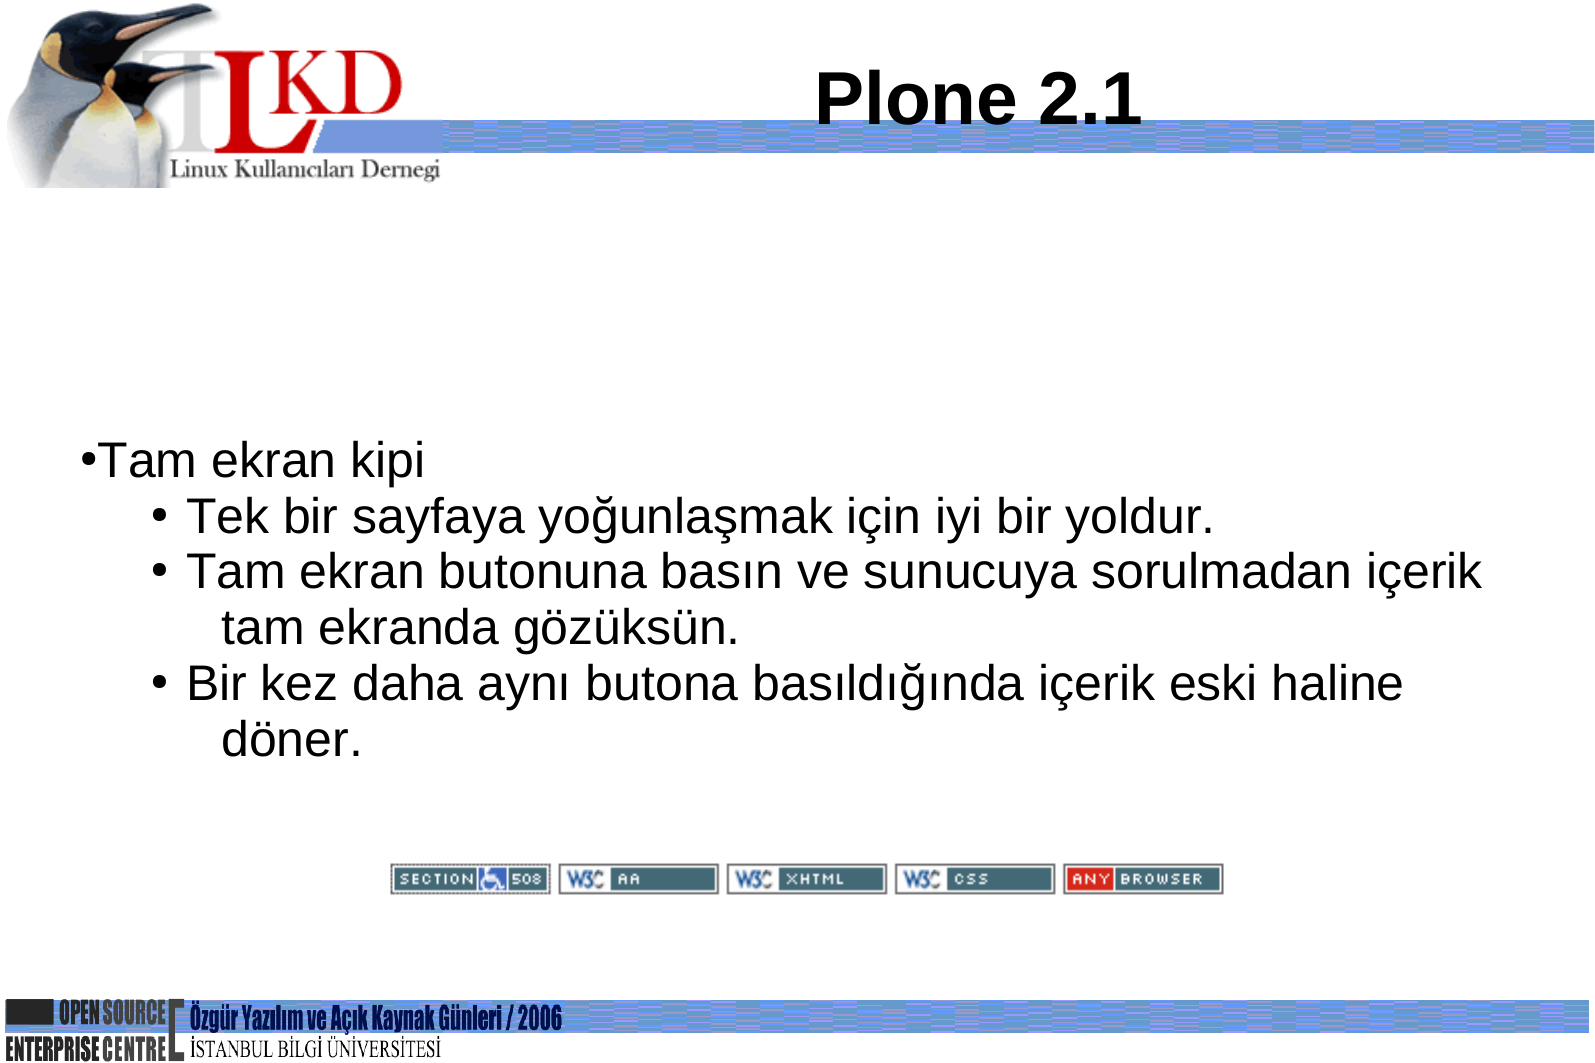

# Plone 2.1
Tam ekran kipi
Tek bir sayfaya yoğunlaşmak için iyi bir yoldur.
Tam ekran butonuna basın ve sunucuya sorulmadan içerik tam ekranda gözüksün.
Bir kez daha aynı butona basıldığında içerik eski haline döner.